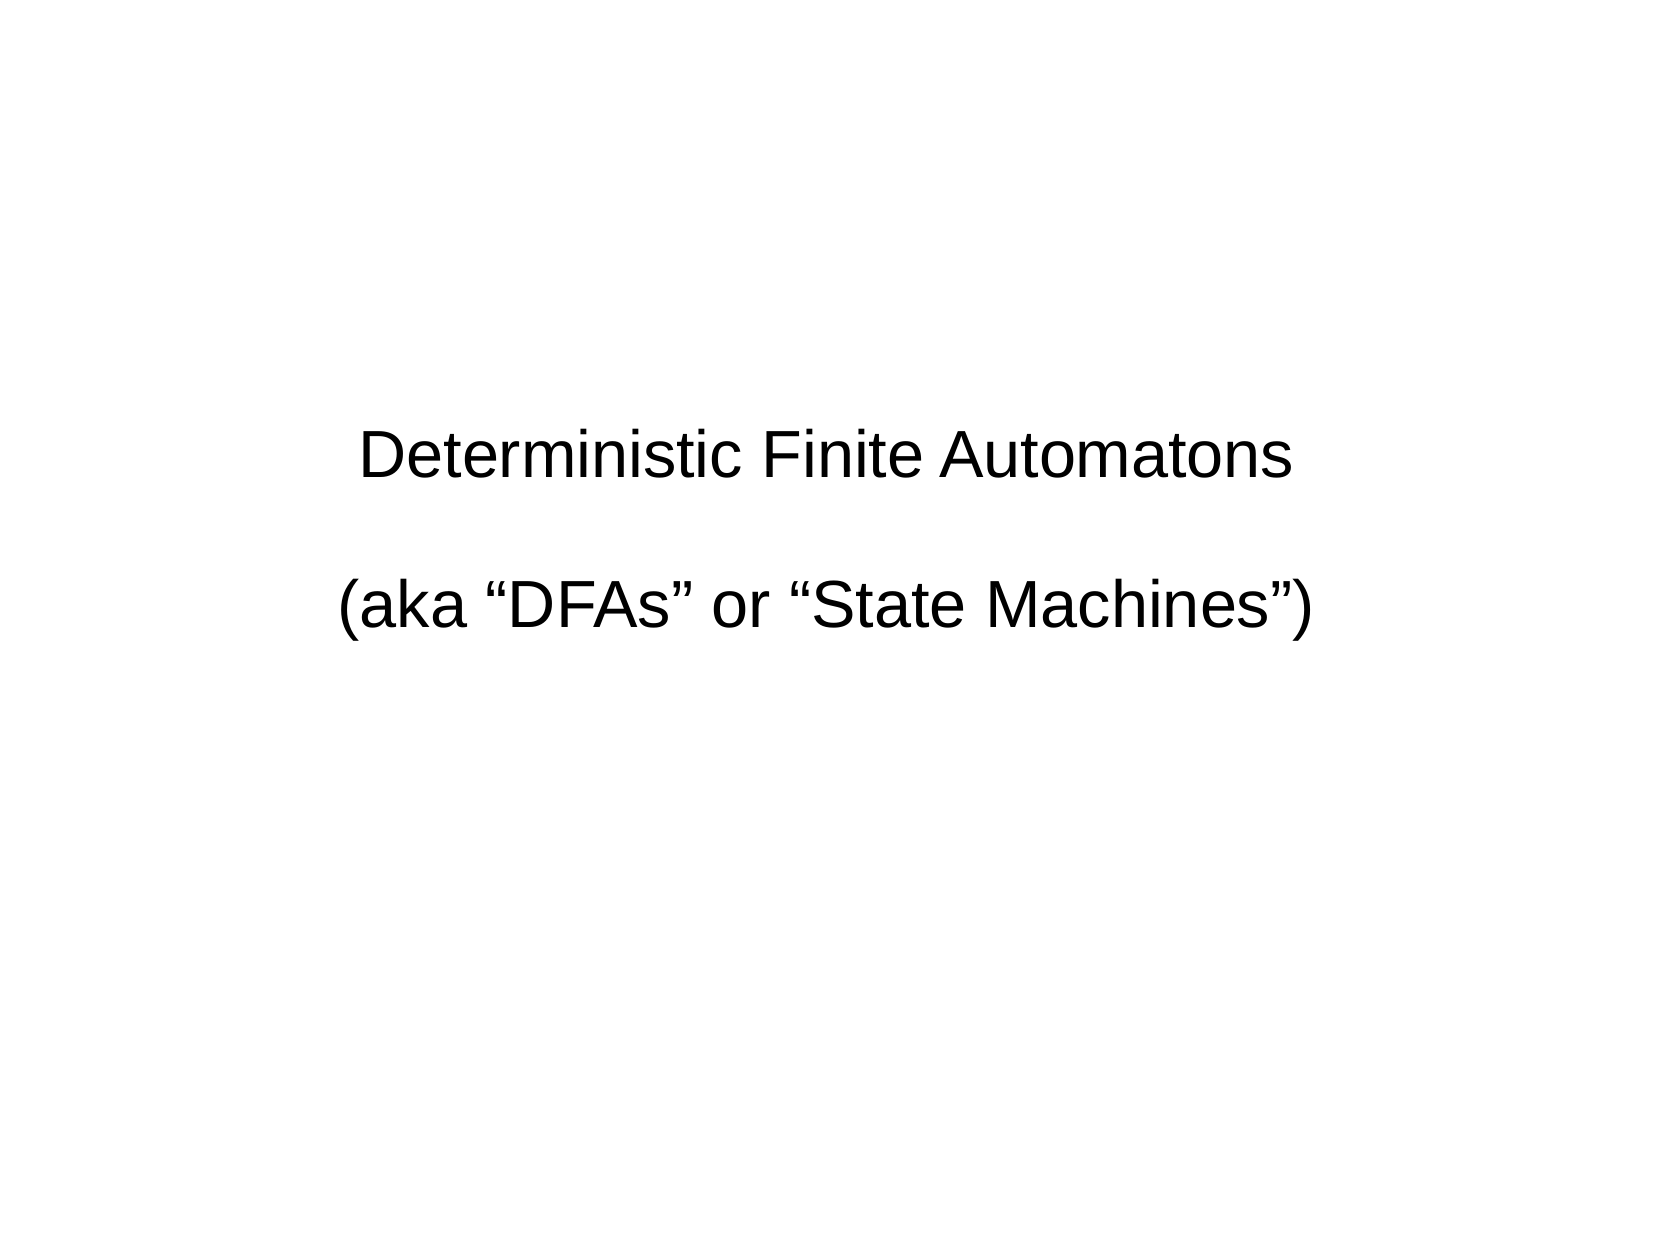

# Deterministic Finite Automatons
(aka “DFAs” or “State Machines”)